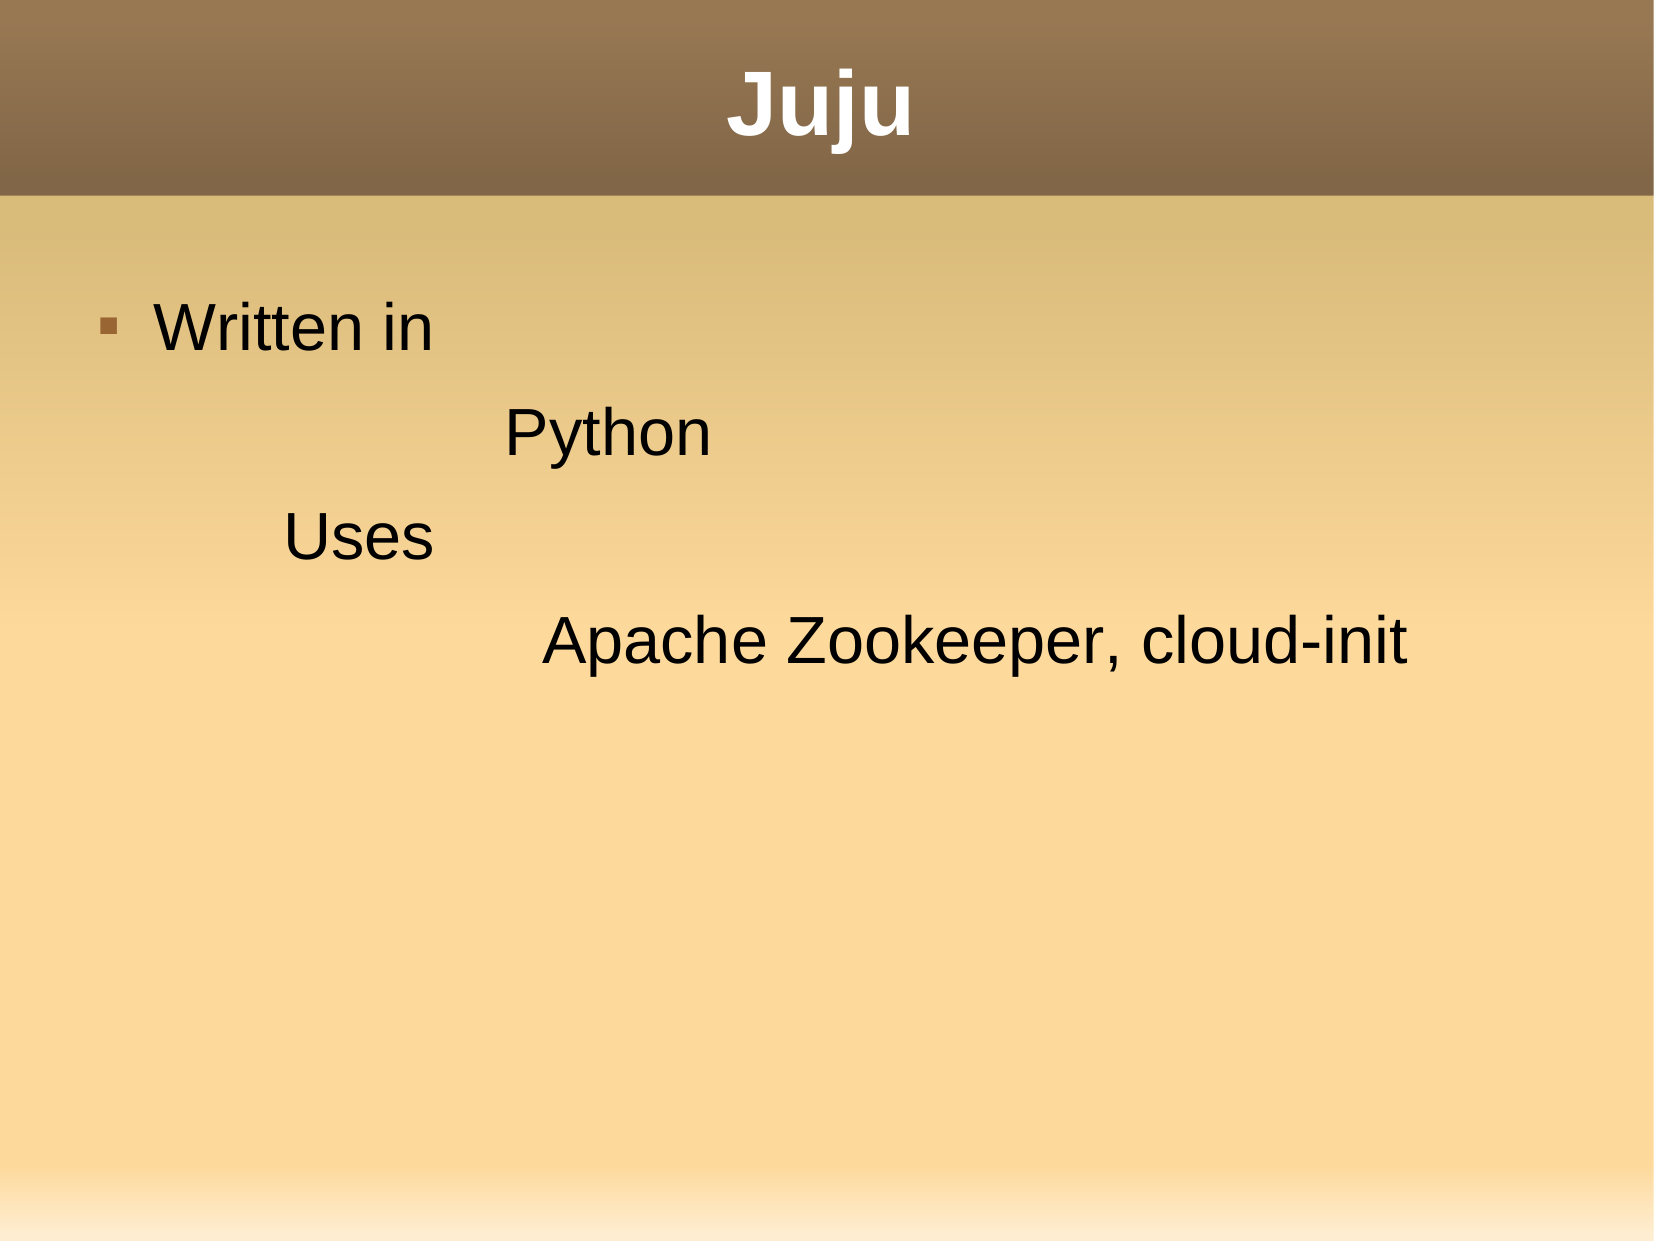

# Juju
Written in
 Python
 Uses
 Apache Zookeeper, cloud-init